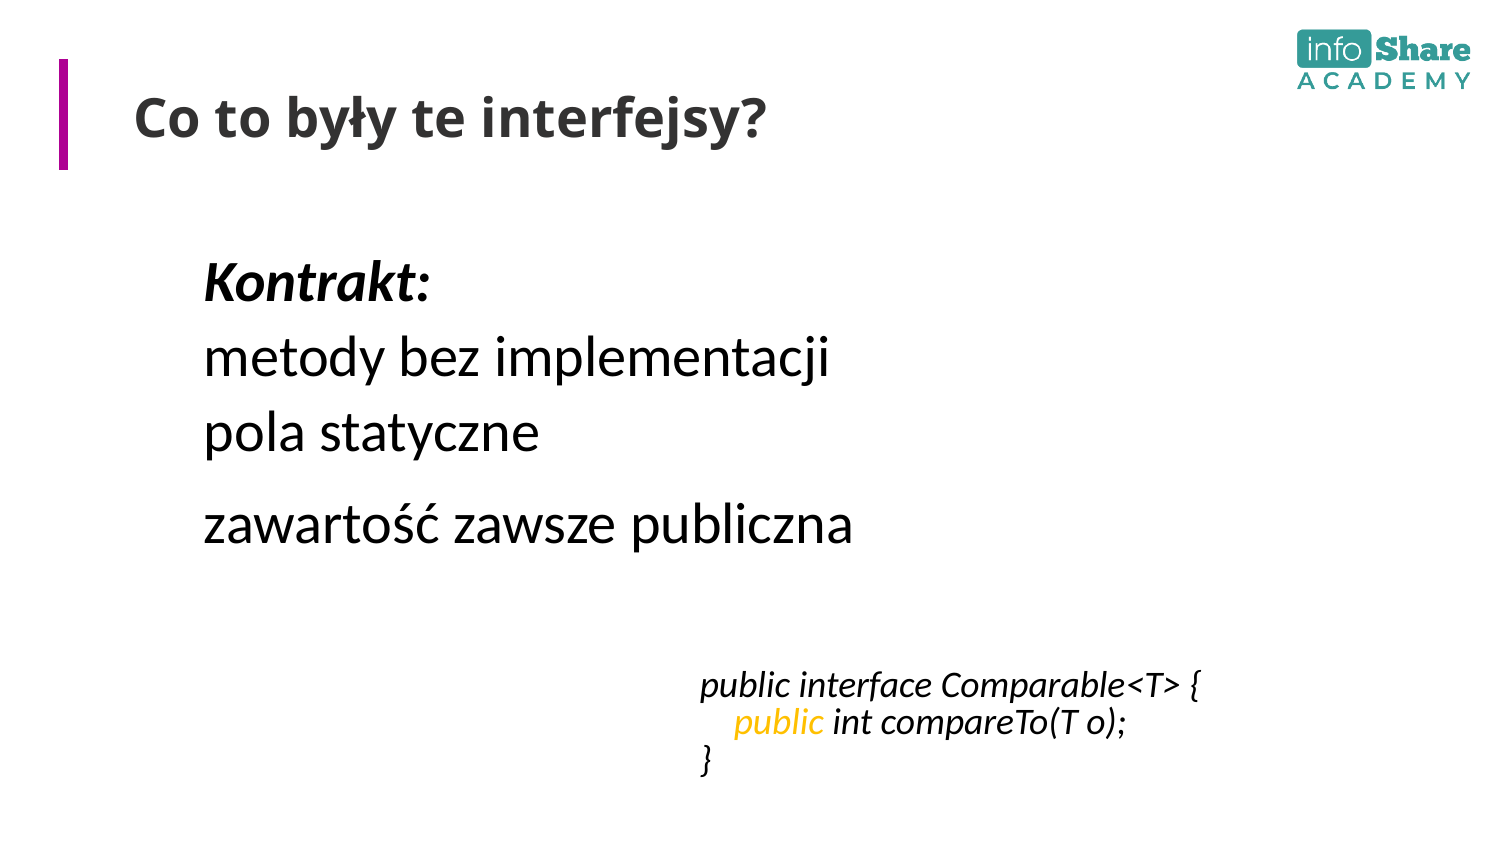

# Co to były te interfejsy?
Kontrakt:
metody bez implementacji
pola statyczne
zawartość zawsze publiczna
public interface Comparable<T> {
 public int compareTo(T o);
}